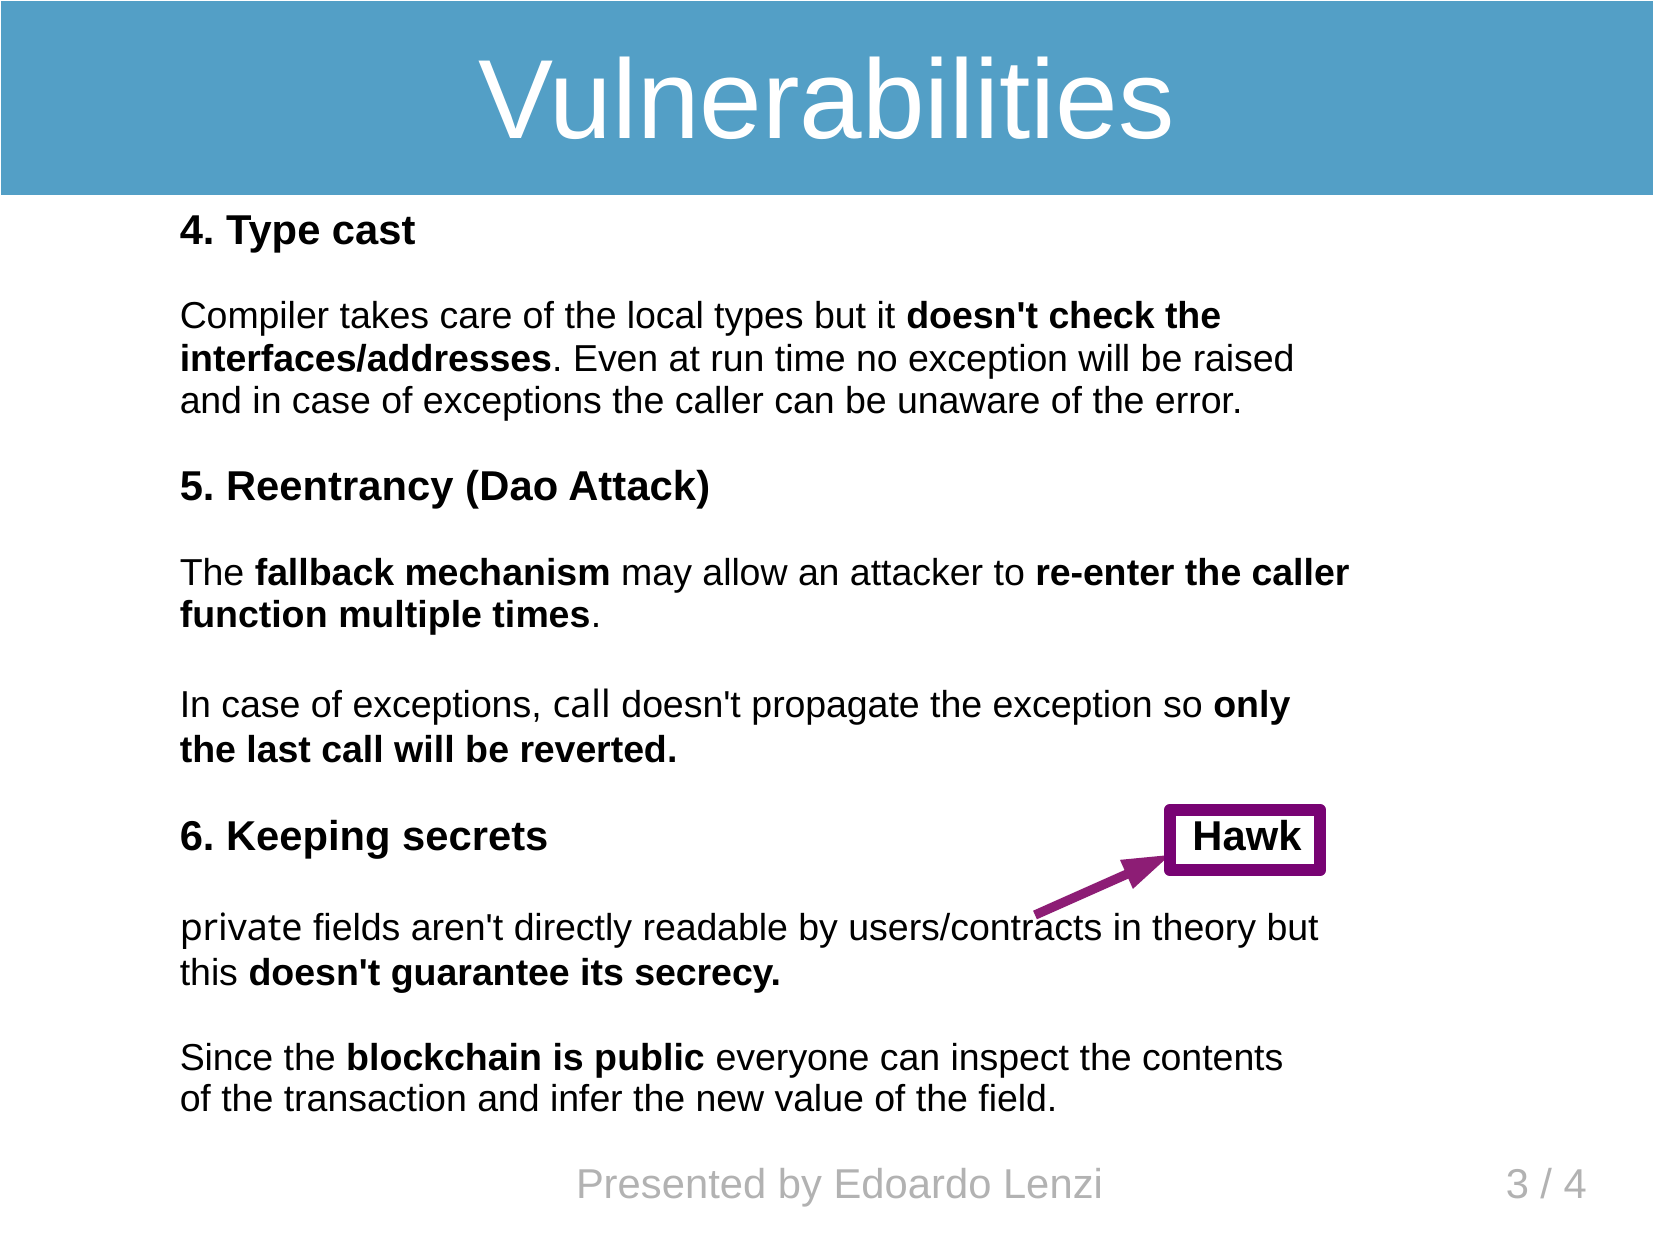

Vulnerabilities
4. Type cast
Compiler takes care of the local types but it doesn't check the interfaces/addresses. Even at run time no exception will be raised
and in case of exceptions the caller can be unaware of the error.
5. Reentrancy (Dao Attack)
The fallback mechanism may allow an attacker to re-enter the caller function multiple times.
In case of exceptions, call doesn't propagate the exception so only the last call will be reverted.
6. Keeping secrets Hawk
private fields aren't directly readable by users/contracts in theory but this doesn't guarantee its secrecy.
Since the blockchain is public everyone can inspect the contents
of the transaction and infer the new value of the field.
# Presented by Edoardo Lenzi 3 / 4